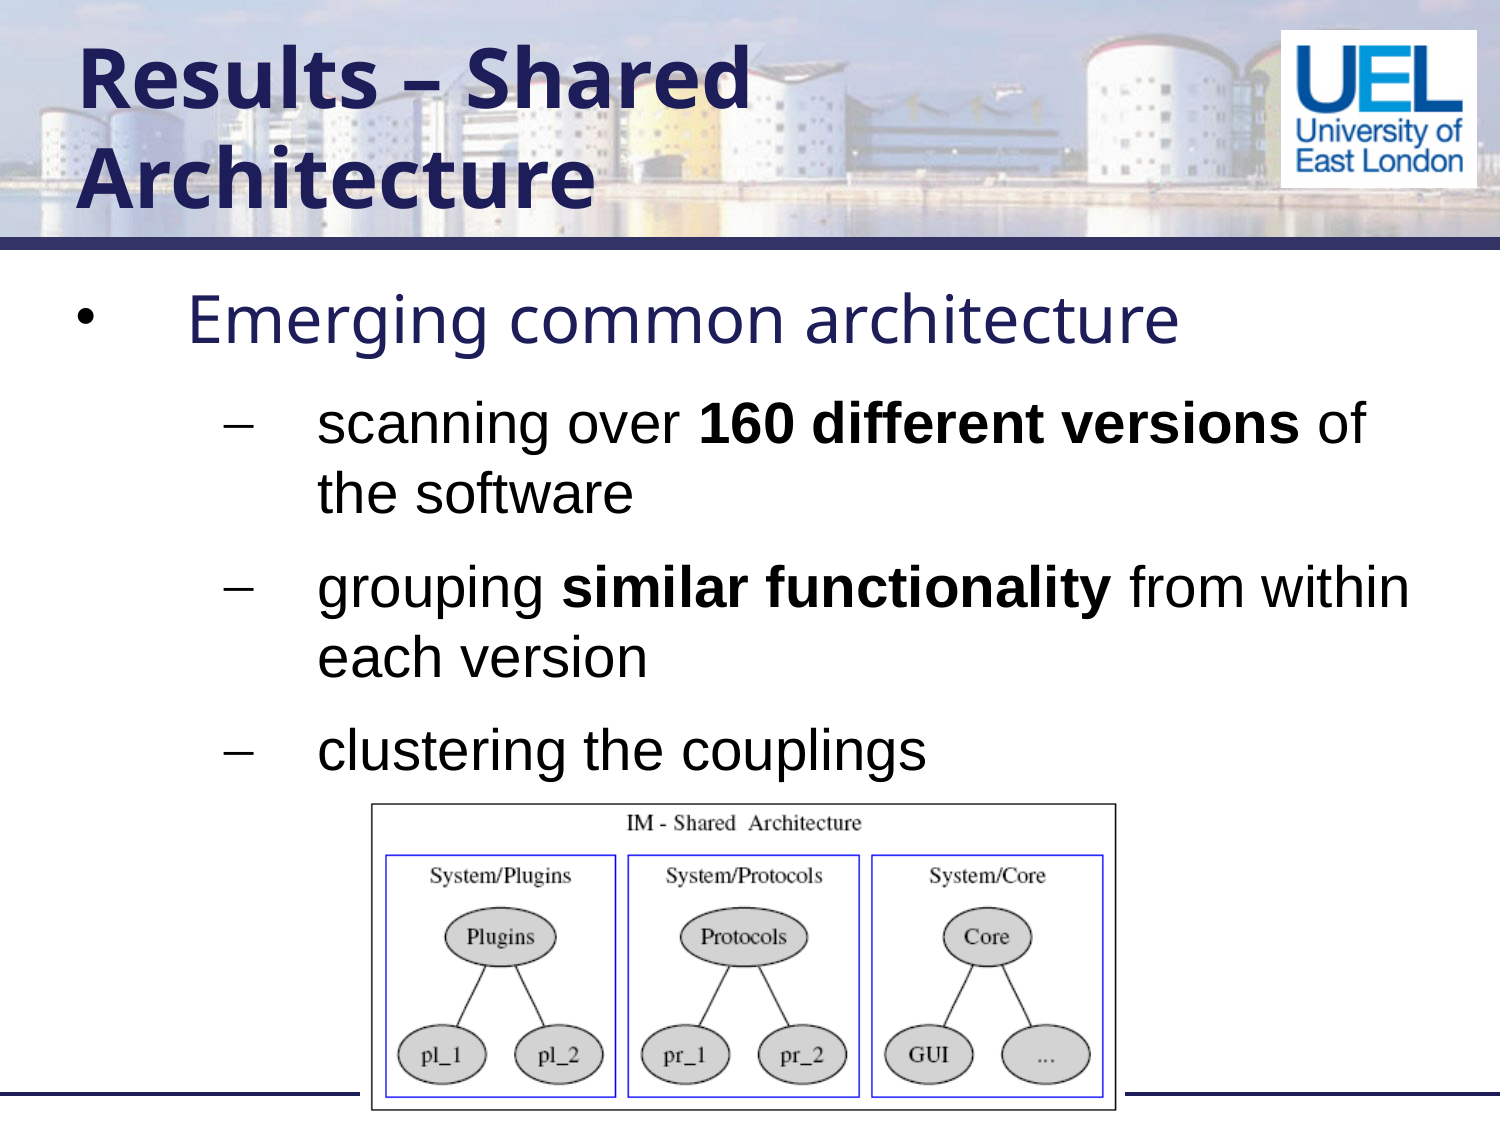

# Results – Shared Architecture
Emerging common architecture
scanning over 160 different versions of the software
grouping similar functionality from within each version
clustering the couplings